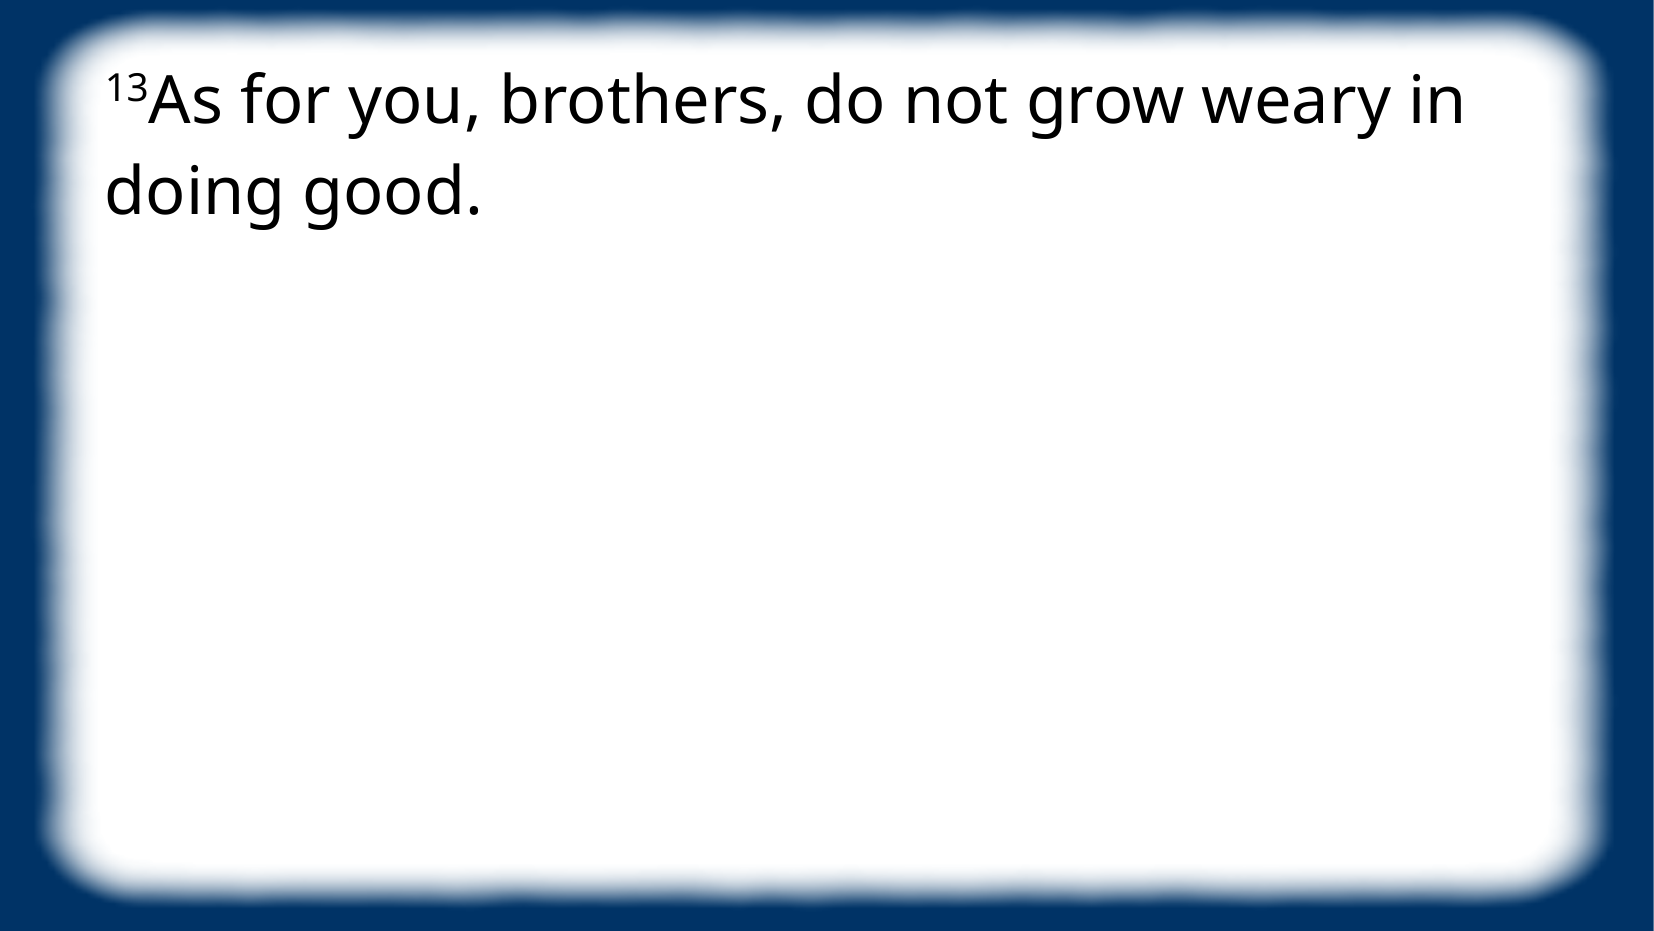

13As for you, brothers, do not grow weary in doing good.